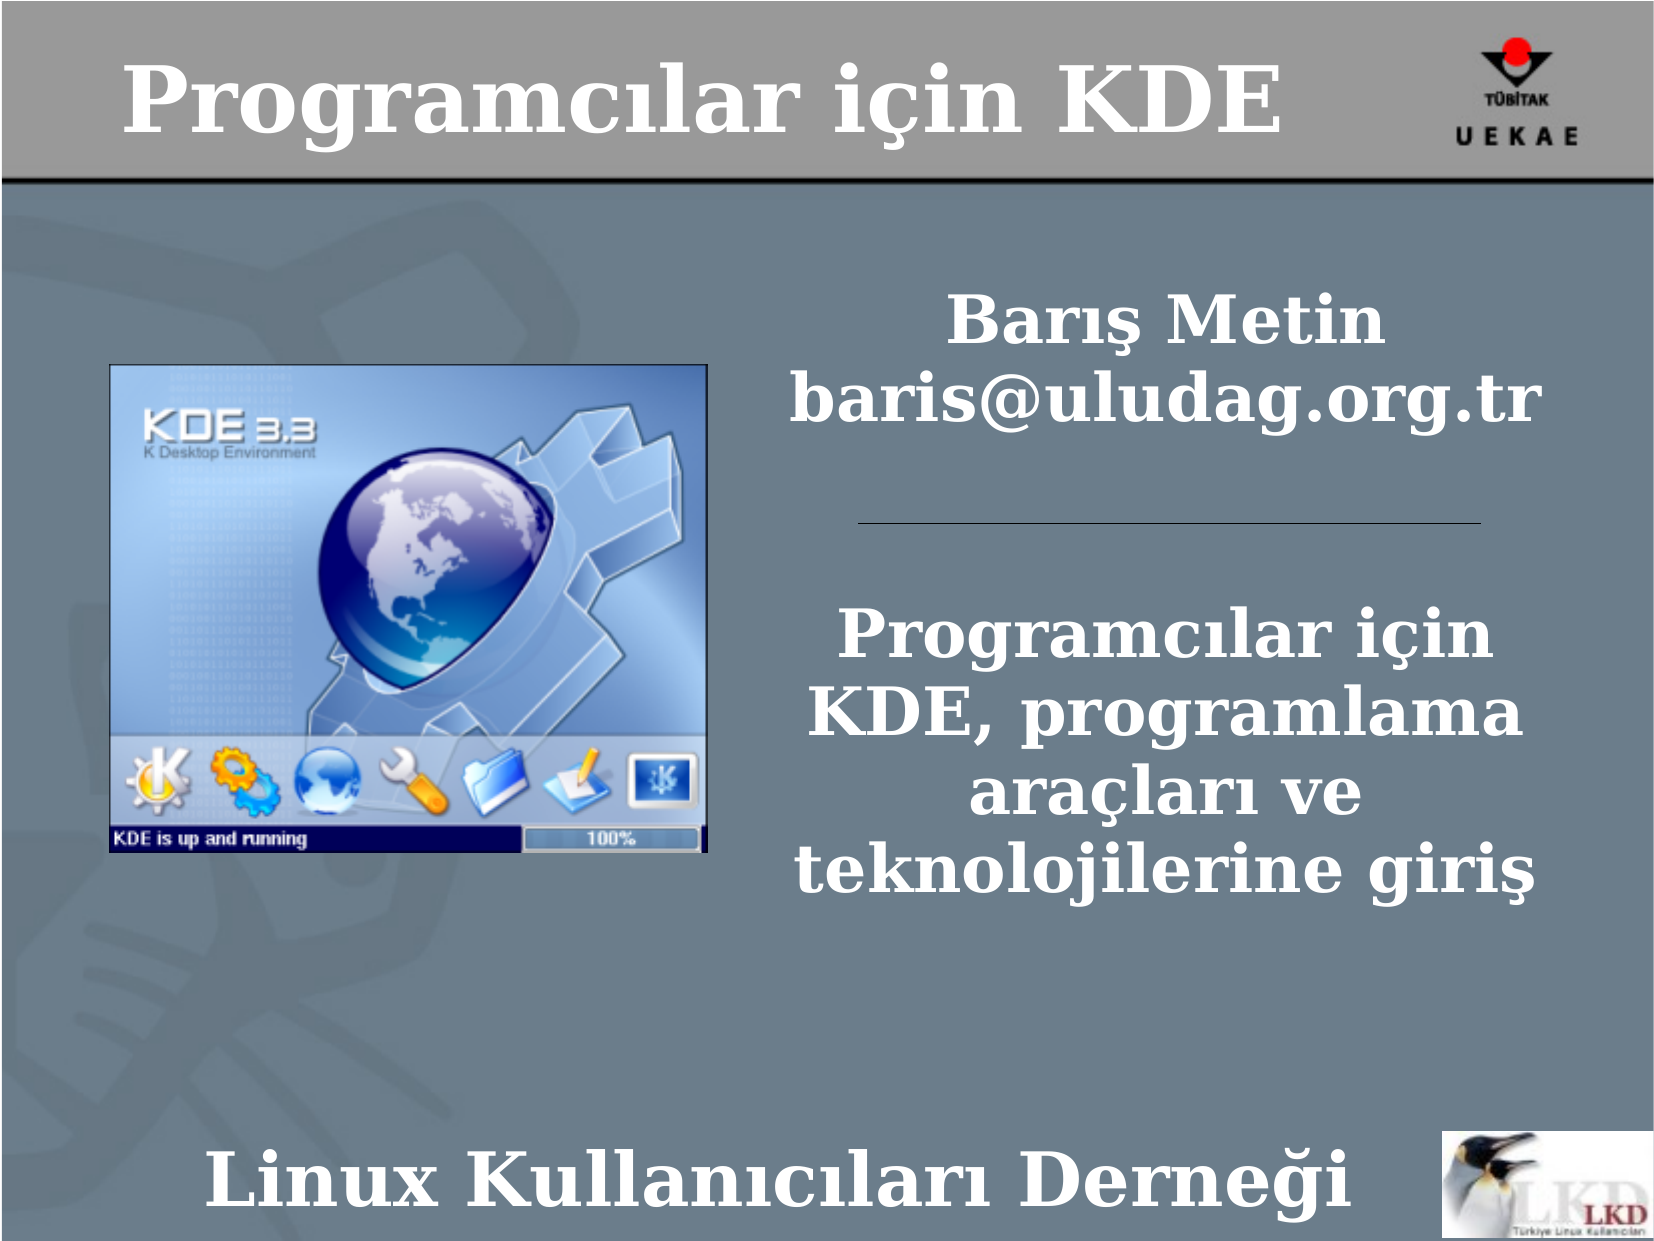

# Programcılar için KDE
Barış Metin
baris@uludag.org.tr
Programcılar için KDE, programlama araçları ve teknolojilerine giriş
Linux Kullanıcıları Derneği